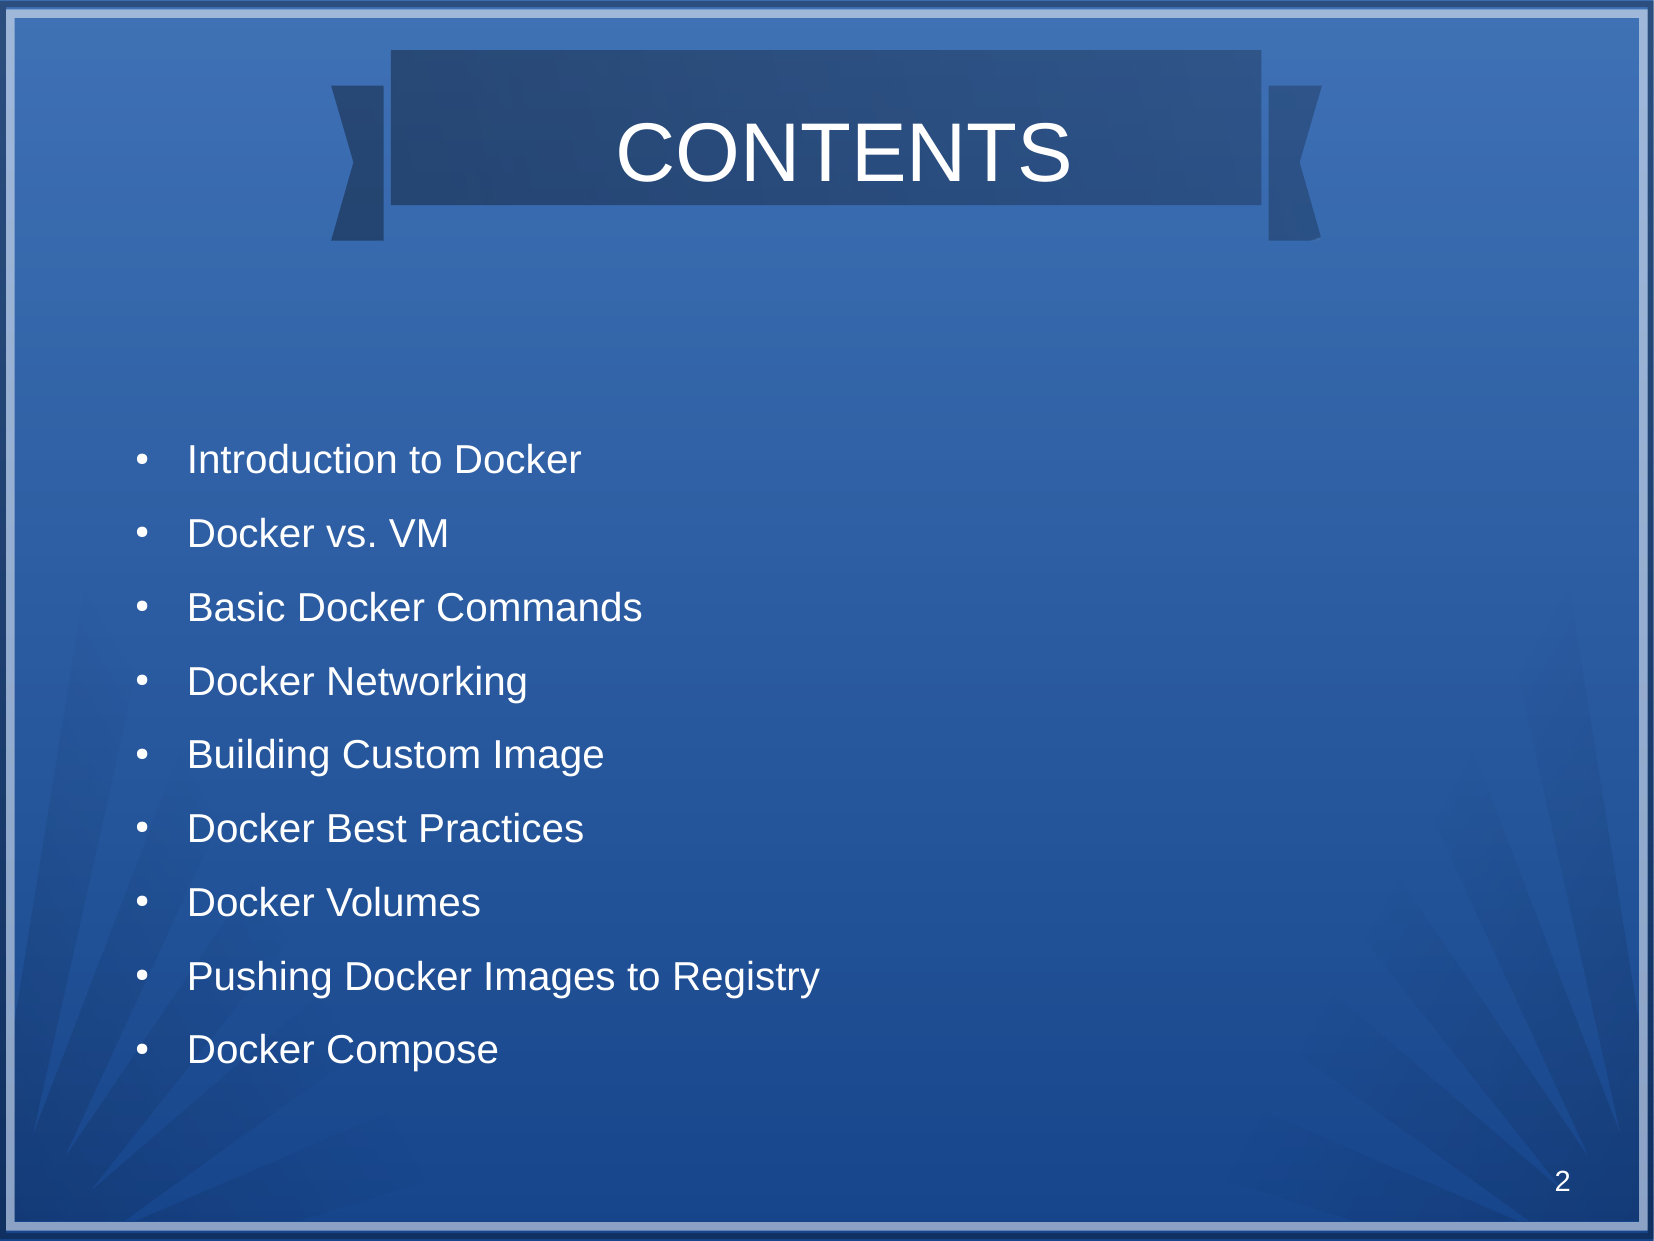

# CONTENTS
Introduction to Docker
Docker vs. VM
Basic Docker Commands
Docker Networking
Building Custom Image
Docker Best Practices
Docker Volumes
Pushing Docker Images to Registry
Docker Compose
2